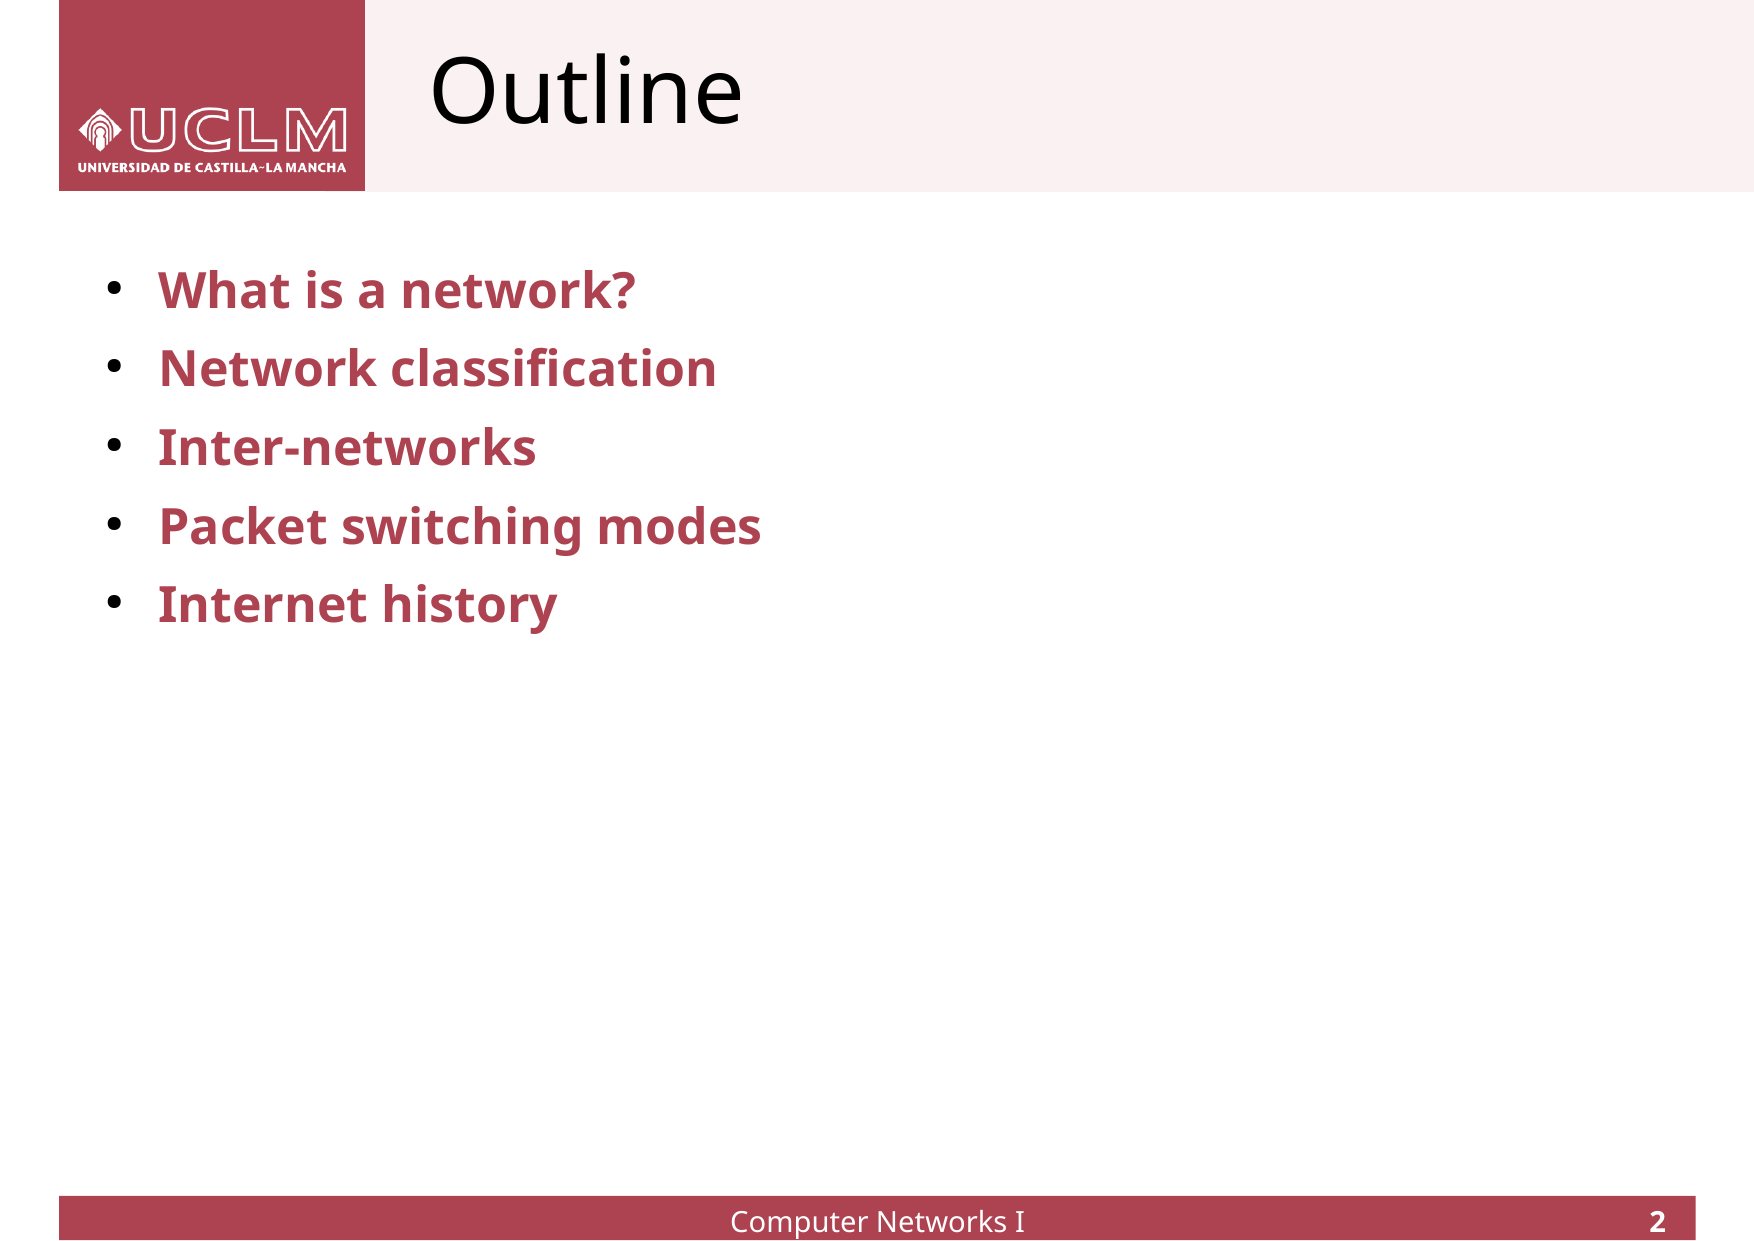

# Outline
What is a network?
Network classification
Inter-networks
Packet switching modes
Internet history
Computer Networks I
2